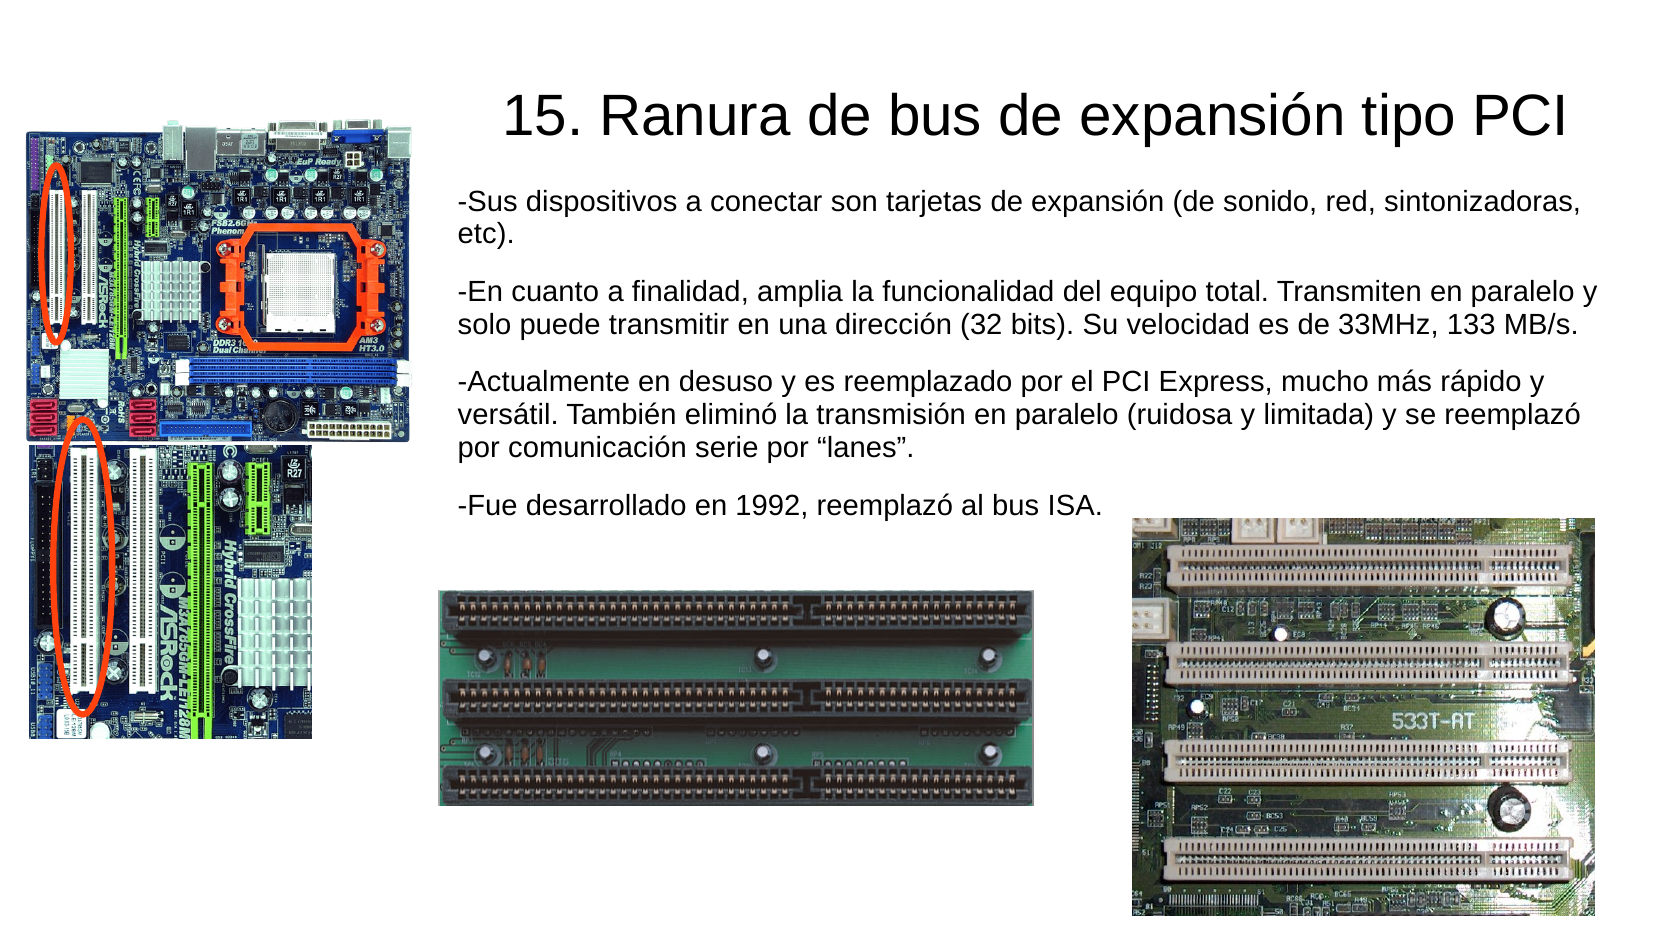

# 15. Ranura de bus de expansión tipo PCI
-Sus dispositivos a conectar son tarjetas de expansión (de sonido, red, sintonizadoras, etc).
-En cuanto a finalidad, amplia la funcionalidad del equipo total. Transmiten en paralelo y solo puede transmitir en una dirección (32 bits). Su velocidad es de 33MHz, 133 MB/s.
-Actualmente en desuso y es reemplazado por el PCI Express, mucho más rápido y versátil. También eliminó la transmisión en paralelo (ruidosa y limitada) y se reemplazó por comunicación serie por “lanes”.
-Fue desarrollado en 1992, reemplazó al bus ISA.